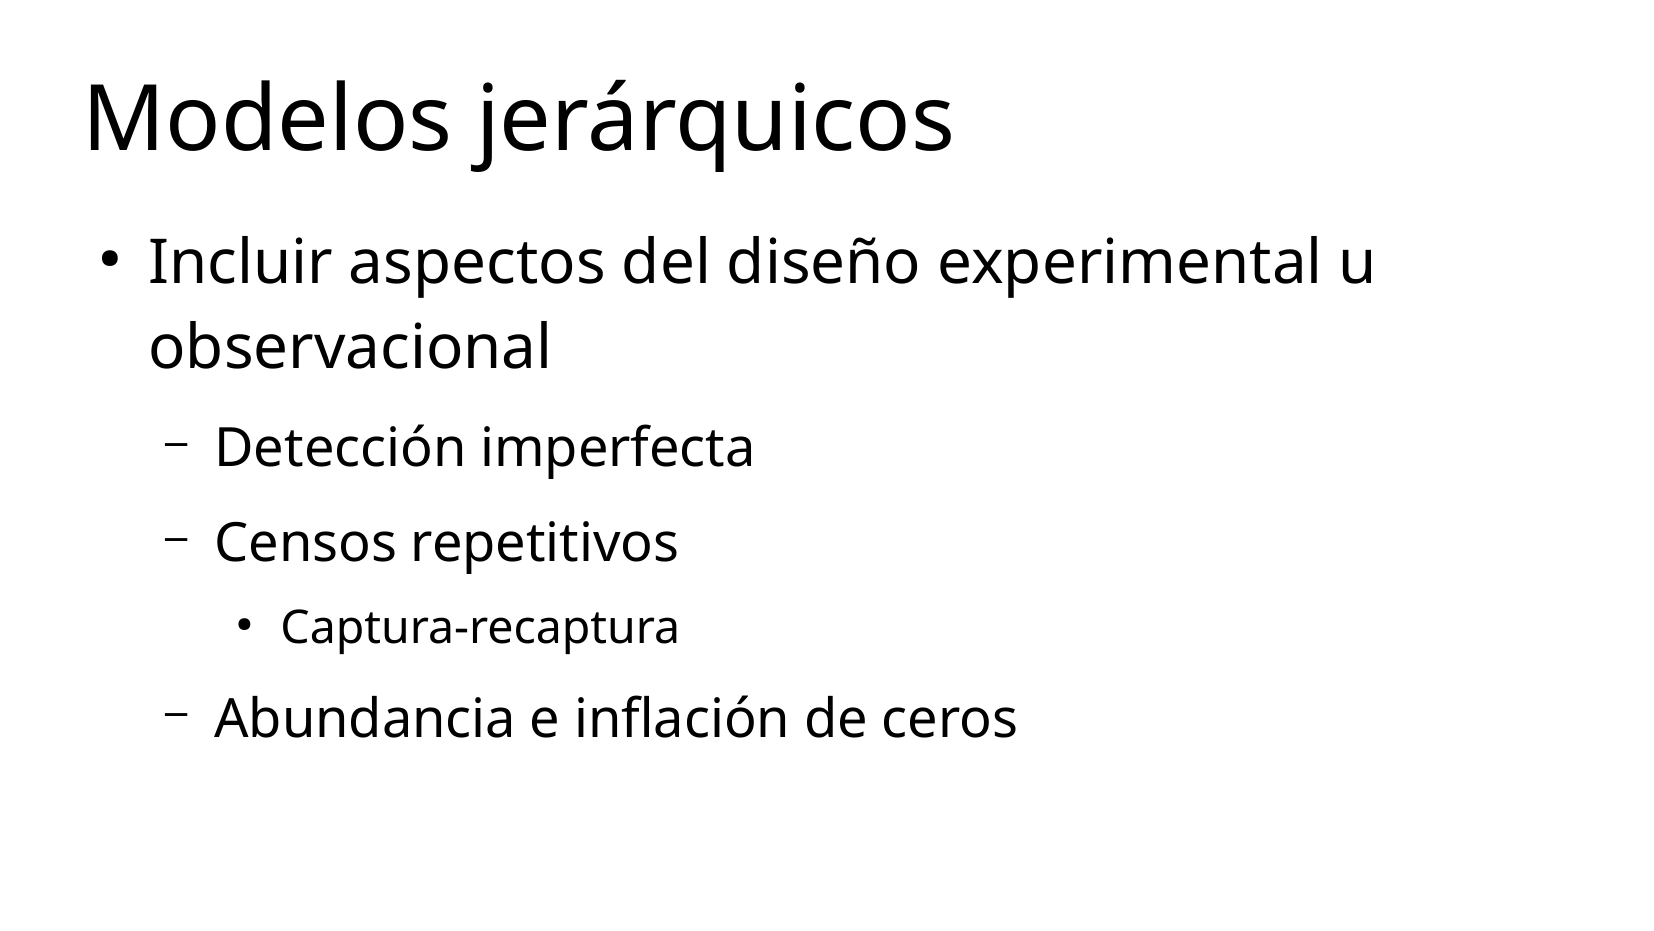

# Modelos jerárquicos
Incluir aspectos del diseño experimental u observacional
Detección imperfecta
Censos repetitivos
Captura-recaptura
Abundancia e inflación de ceros